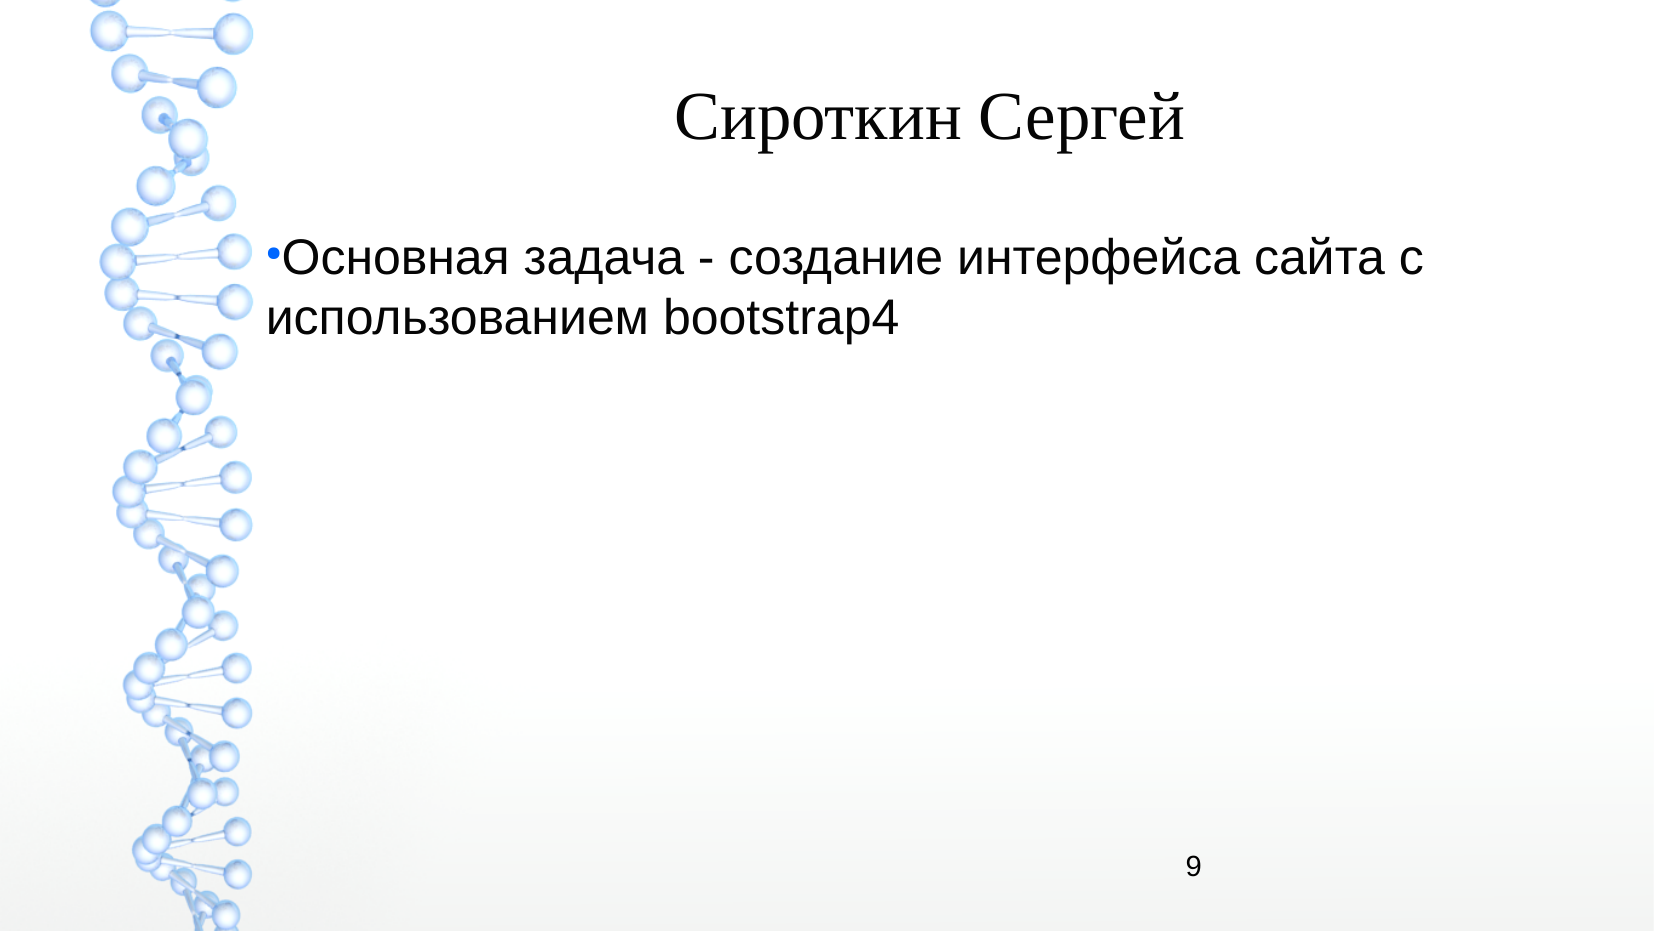

# Сироткин Сергей
Основная задача - создание интерфейса сайта с использованием bootstrap4